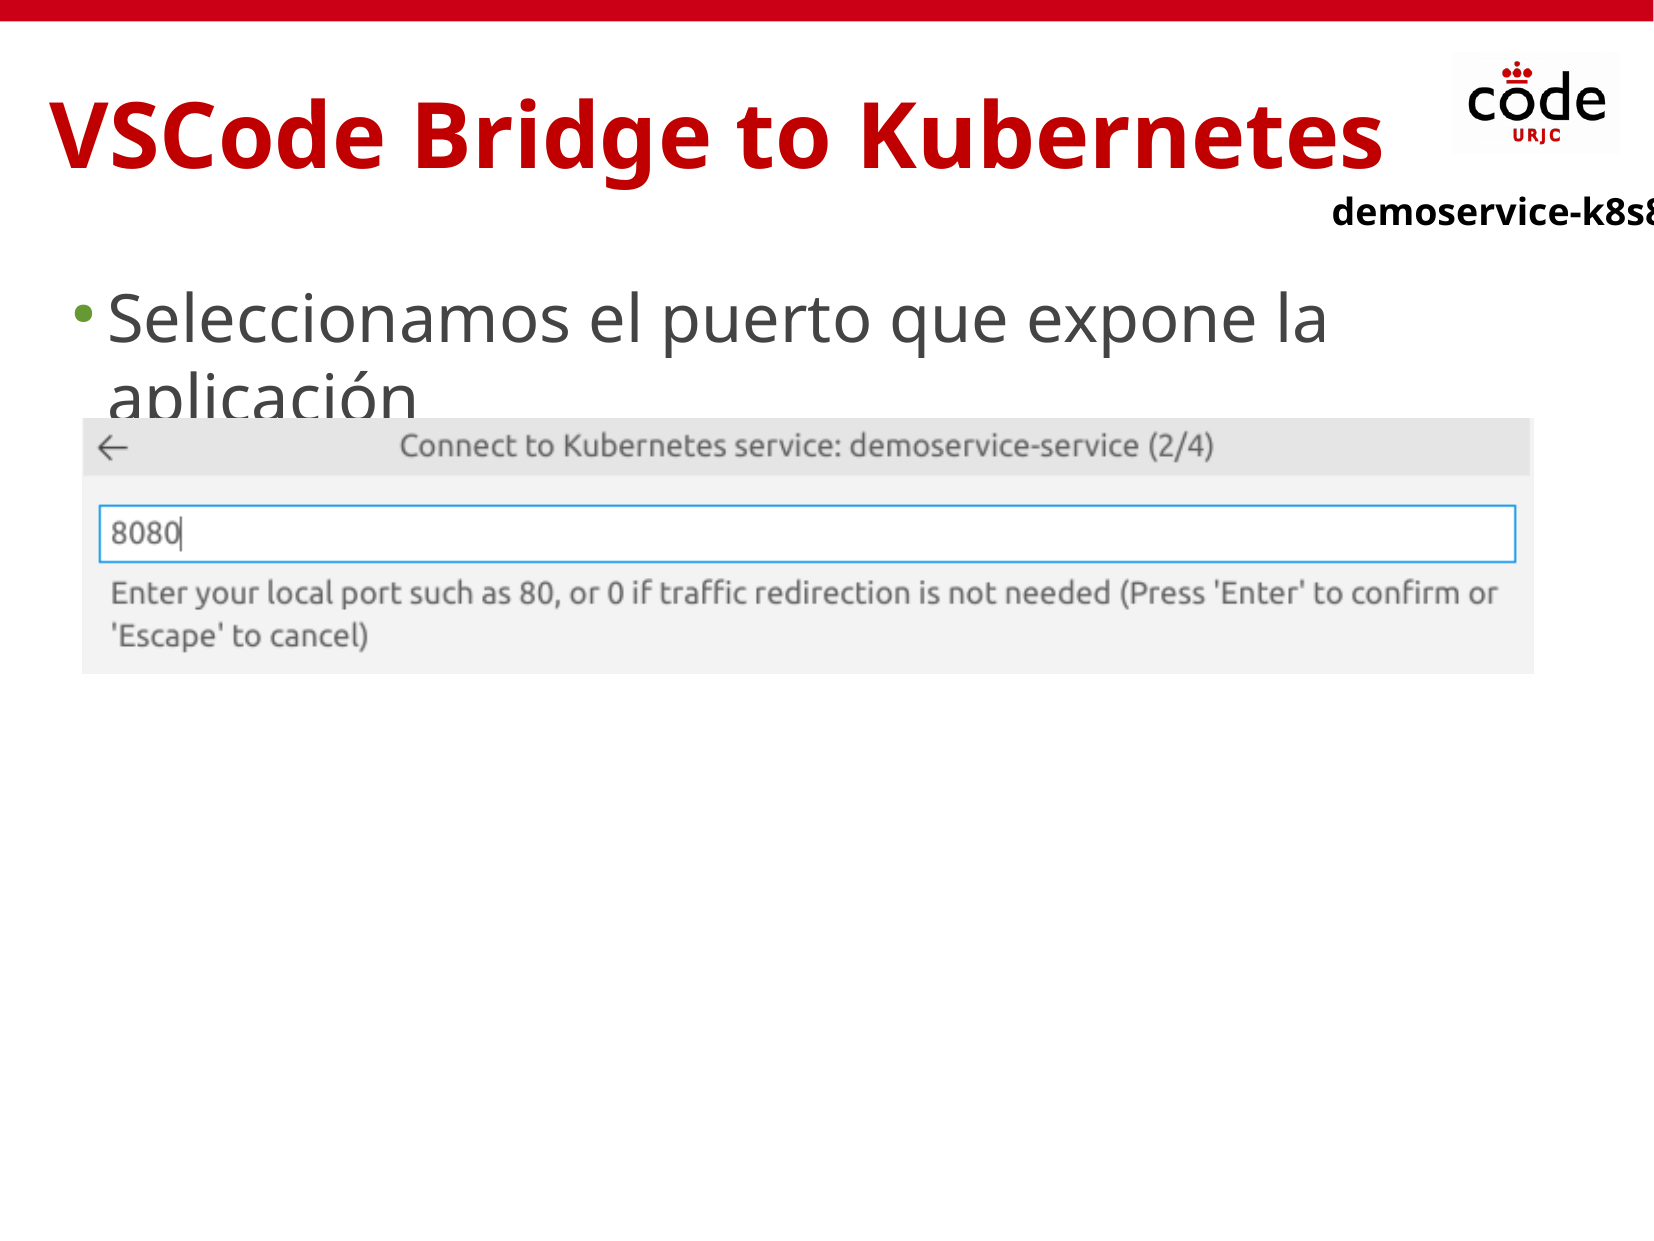

# VSCode Bridge to Kubernetes
demoservice-k8s8
Seleccionamos el puerto que expone la aplicación